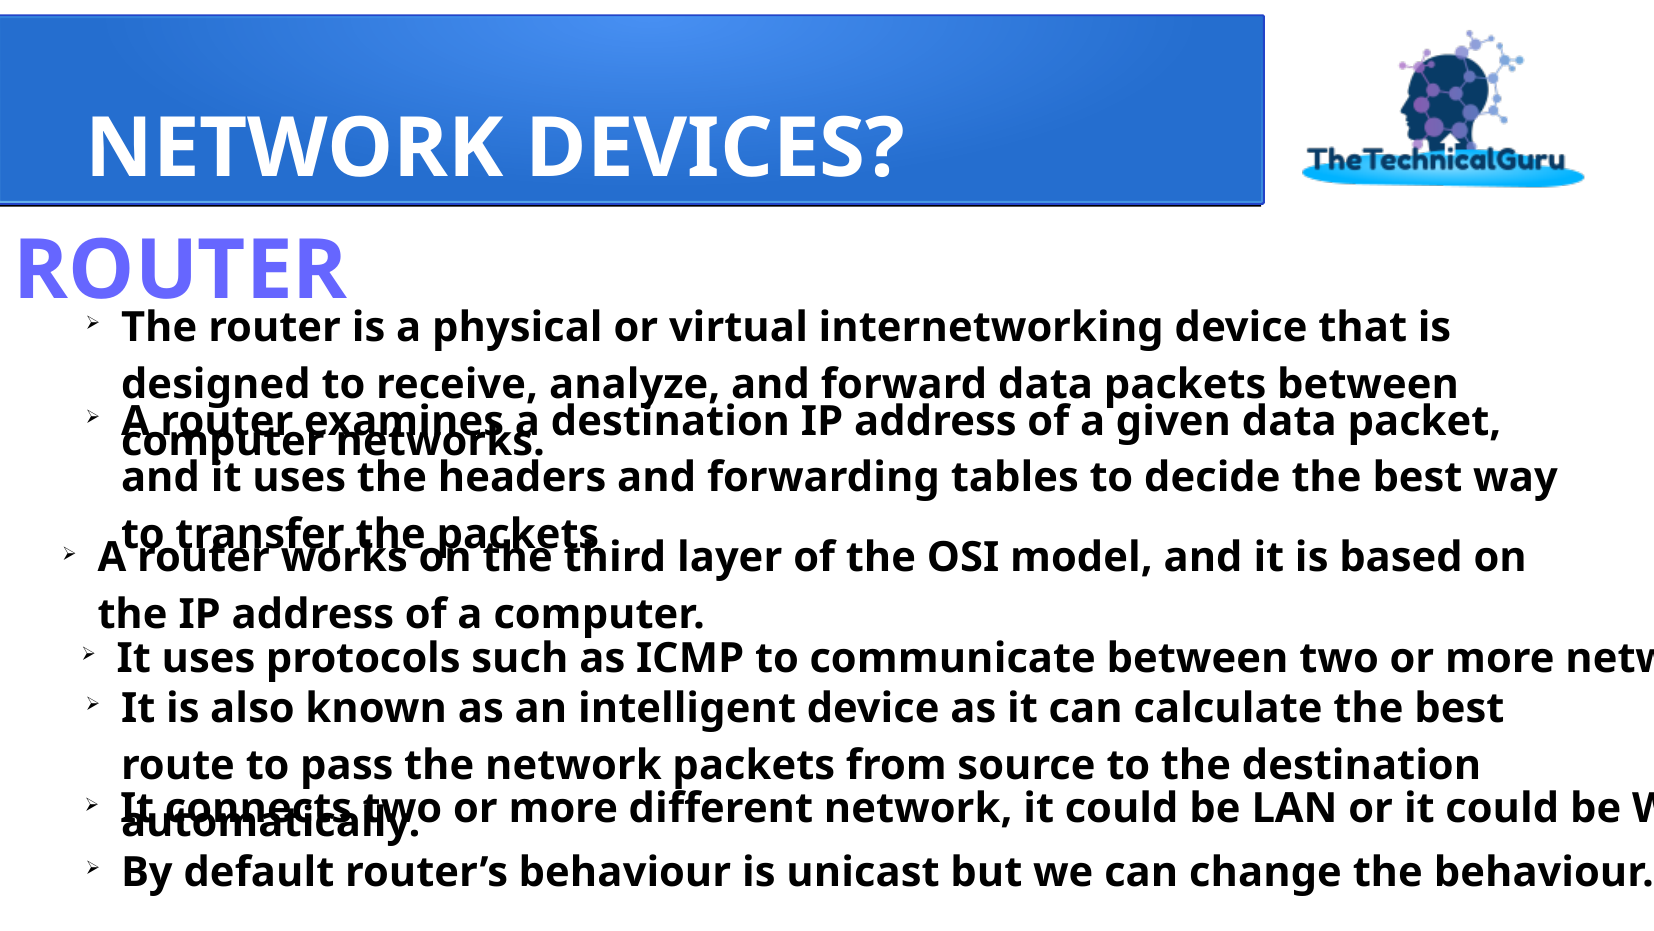

NETWORK DEVICES?
ROUTER!
The router is a physical or virtual internetworking device that is designed to receive, analyze, and forward data packets between computer networks.
A router examines a destination IP address of a given data packet, and it uses the headers and forwarding tables to decide the best way to transfer the packets
A router works on the third layer of the OSI model, and it is based on the IP address of a computer.
It uses protocols such as ICMP to communicate between two or more networks.
It is also known as an intelligent device as it can calculate the best route to pass the network packets from source to the destination automatically.
It connects two or more different network, it could be LAN or it could be WAN.
By default router’s behaviour is unicast but we can change the behaviour.